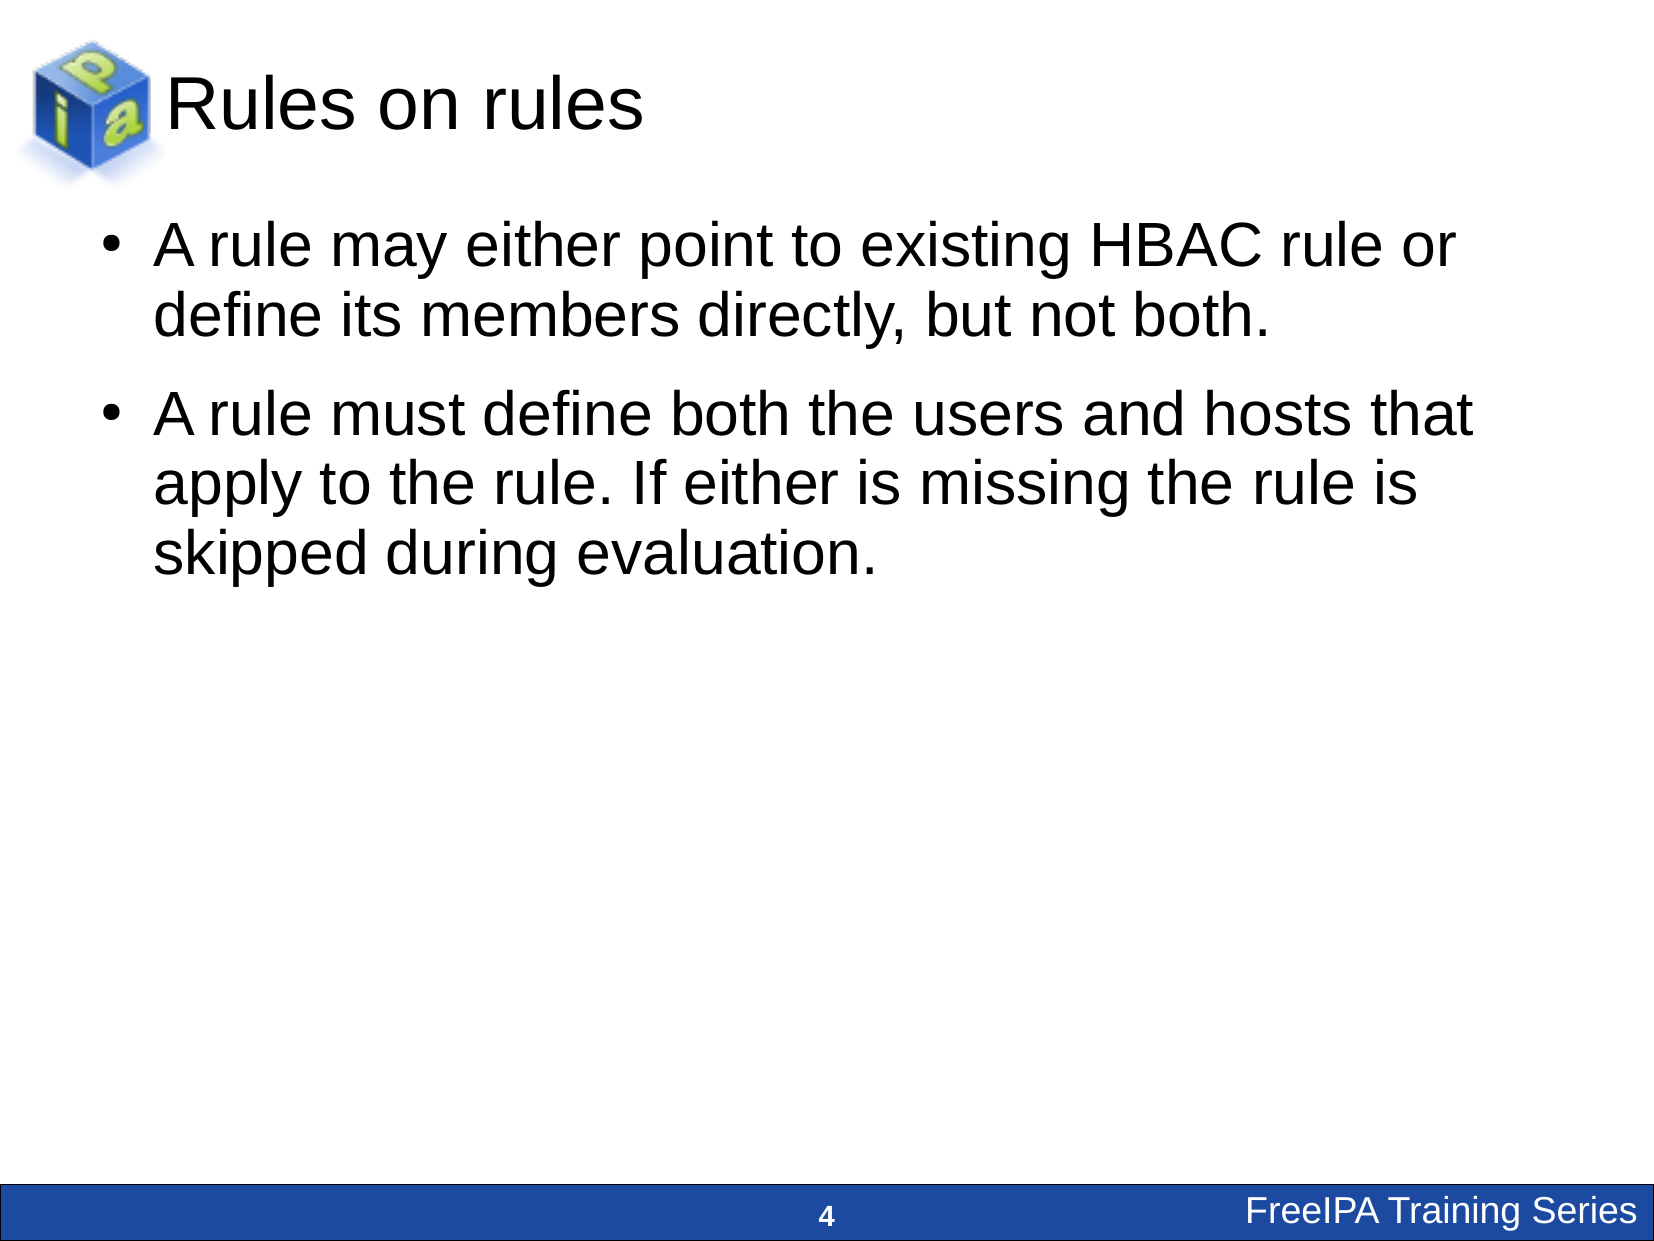

# Rules on rules
A rule may either point to existing HBAC rule or define its members directly, but not both.
A rule must define both the users and hosts that apply to the rule. If either is missing the rule is skipped during evaluation.
4